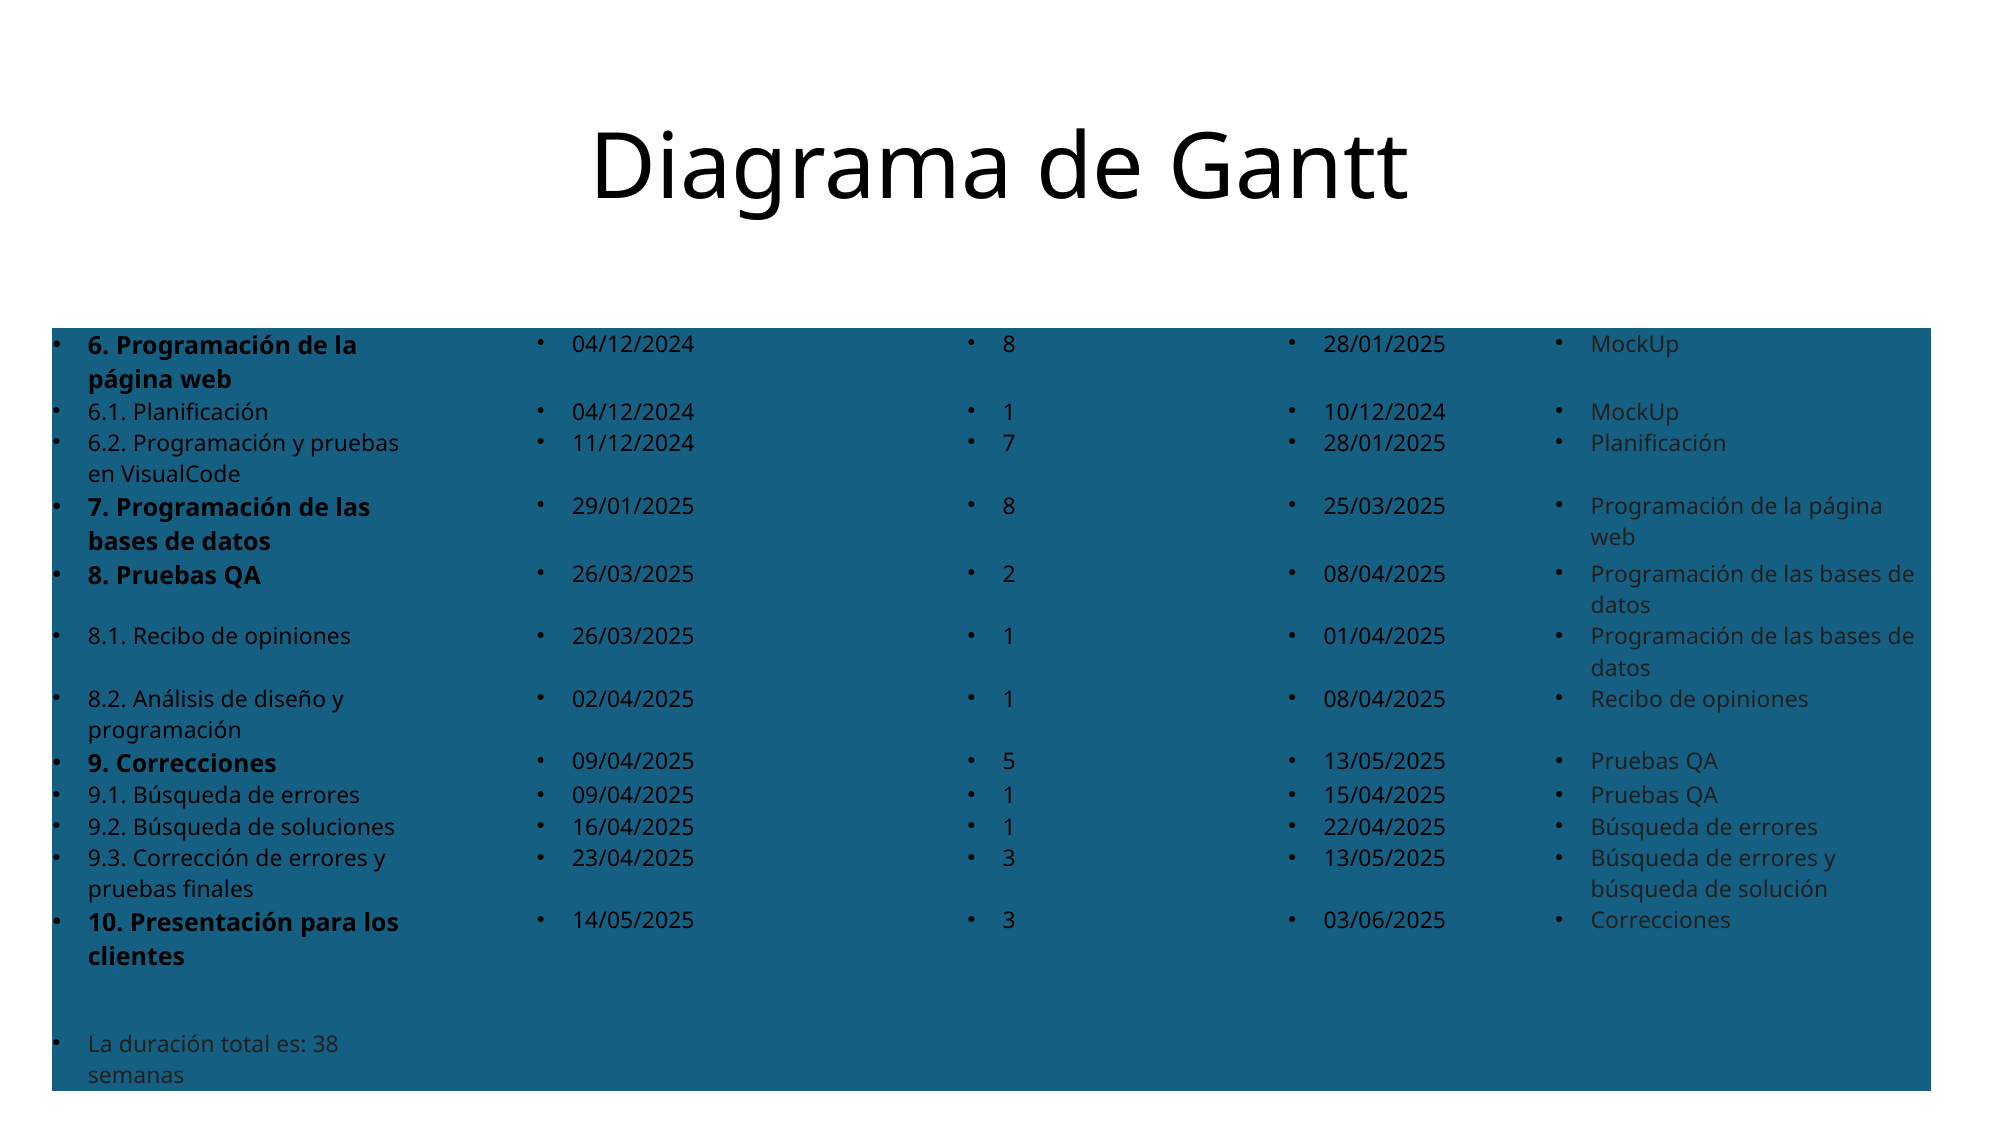

# Diagrama de Gantt
| 6. Programación de la página web | 04/12/2024 | 8 | 28/01/2025 | MockUp |
| --- | --- | --- | --- | --- |
| 6.1. Planificación | 04/12/2024 | 1 | 10/12/2024 | MockUp |
| 6.2. Programación y pruebas en VisualCode | 11/12/2024 | 7 | 28/01/2025 | Planificación |
| 7. Programación de las bases de datos | 29/01/2025 | 8 | 25/03/2025 | Programación de la página web |
| 8. Pruebas QA | 26/03/2025 | 2 | 08/04/2025 | Programación de las bases de datos |
| 8.1. Recibo de opiniones | 26/03/2025 | 1 | 01/04/2025 | Programación de las bases de datos |
| 8.2. Análisis de diseño y programación | 02/04/2025 | 1 | 08/04/2025 | Recibo de opiniones |
| 9. Correcciones | 09/04/2025 | 5 | 13/05/2025 | Pruebas QA |
| 9.1. Búsqueda de errores | 09/04/2025 | 1 | 15/04/2025 | Pruebas QA |
| 9.2. Búsqueda de soluciones | 16/04/2025 | 1 | 22/04/2025 | Búsqueda de errores |
| 9.3. Corrección de errores y pruebas finales | 23/04/2025 | 3 | 13/05/2025 | Búsqueda de errores y búsqueda de solución |
| 10. Presentación para los clientes | 14/05/2025 | 3 | 03/06/2025 | Correcciones |
| | | | | |
| La duración total es: 38 semanas | | | | |